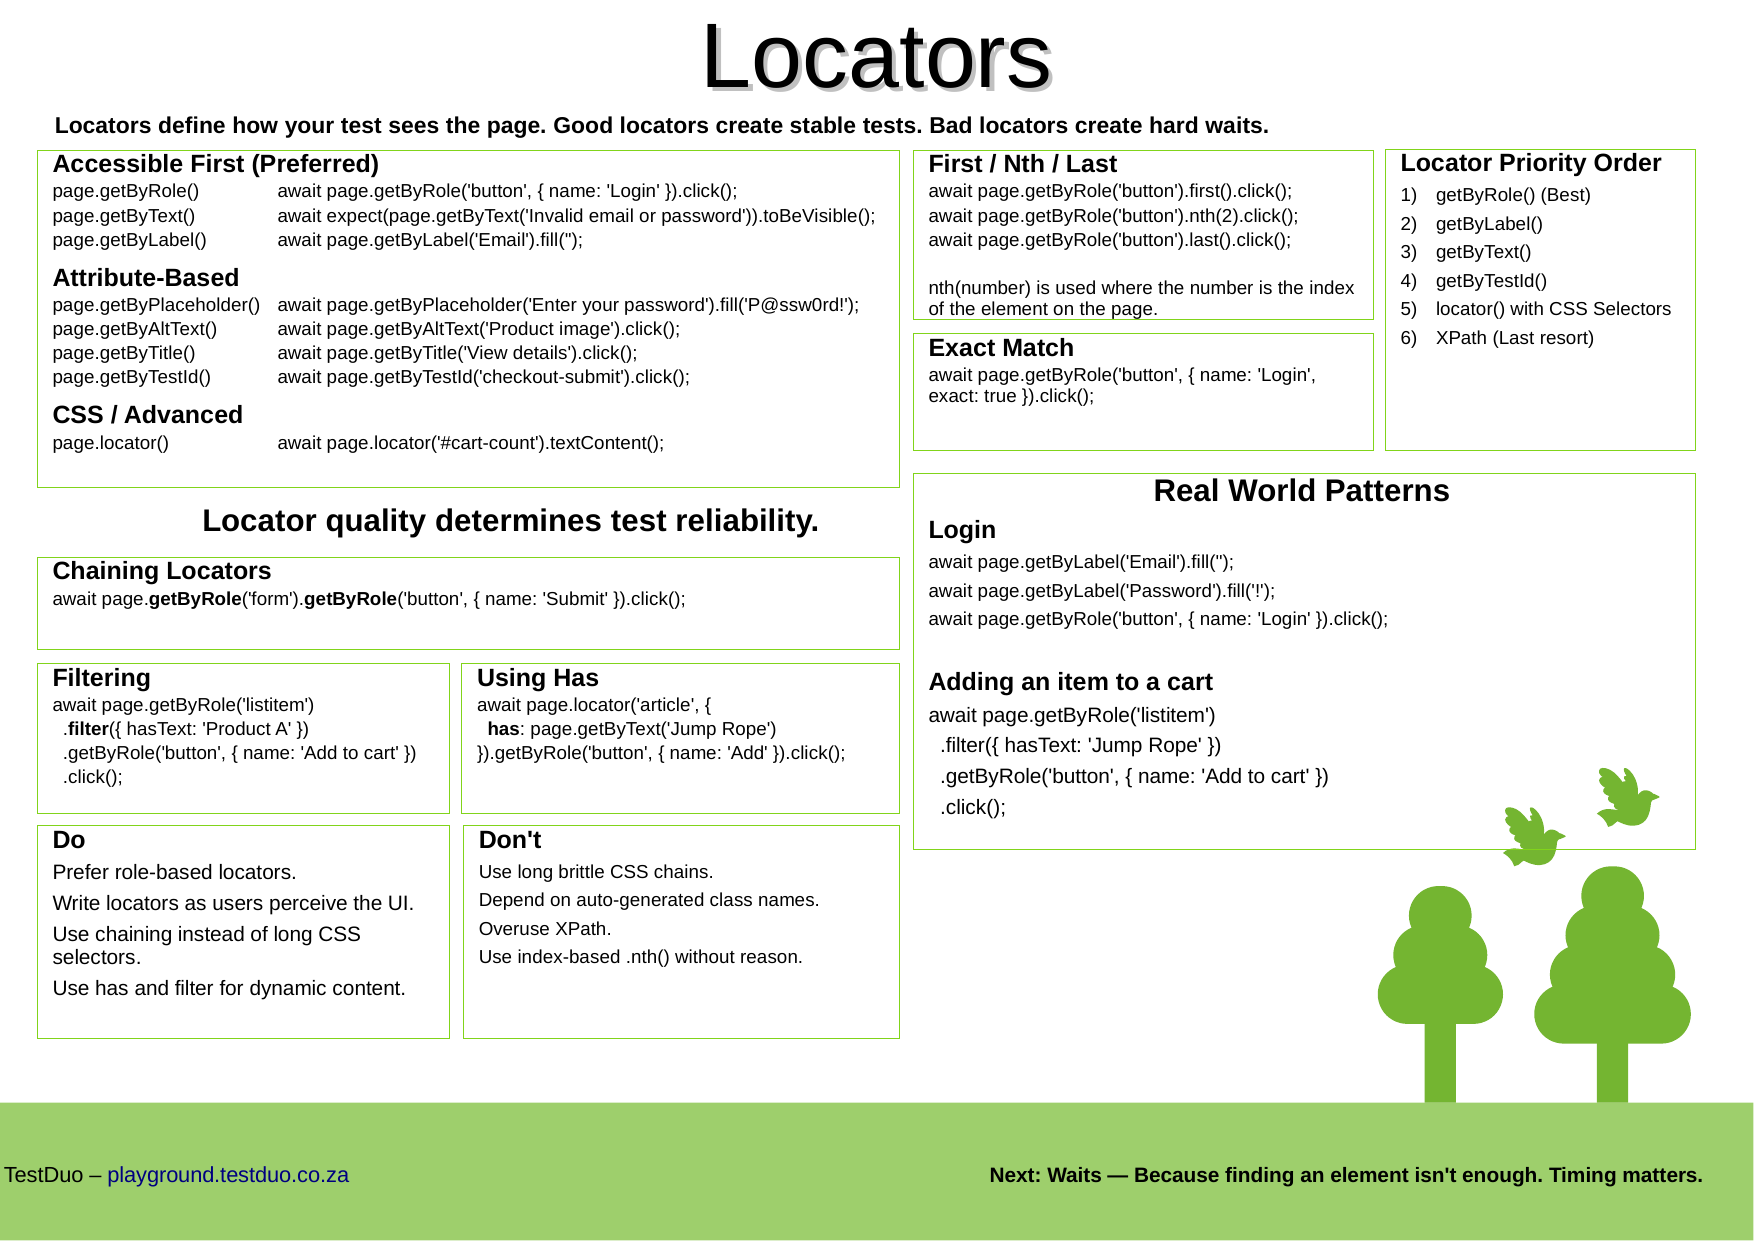

# Locators
Locators define how your test sees the page. Good locators create stable tests. Bad locators create hard waits.
Locator Priority Order
getByRole() (Best)
getByLabel()
getByText()
getByTestId()
locator() with CSS Selectors
XPath (Last resort)
Accessible First (Preferred)
page.getByRole()		await page.getByRole('button', { name: 'Login' }).click();
page.getByText()		await expect(page.getByText('Invalid email or password')).toBeVisible();
page.getByLabel()	await page.getByLabel('Email').fill('');
Attribute-Based
page.getByPlaceholder()	await page.getByPlaceholder('Enter your password').fill('P@ssw0rd!');
page.getByAltText()	await page.getByAltText('Product image').click();
page.getByTitle()		await page.getByTitle('View details').click();
page.getByTestId()	await page.getByTestId('checkout-submit').click();
CSS / Advanced
page.locator()		await page.locator('#cart-count').textContent();
First / Nth / Last
await page.getByRole('button').first().click();
await page.getByRole('button').nth(2).click();
await page.getByRole('button').last().click();
nth(number) is used where the number is the index of the element on the page.
Exact Match
await page.getByRole('button', { name: 'Login', exact: true }).click();
			Real World Patterns
Login
await page.getByLabel('Email').fill('');
await page.getByLabel('Password').fill('!');
await page.getByRole('button', { name: 'Login' }).click();
Adding an item to a cart
await page.getByRole('listitem')
 .filter({ hasText: 'Jump Rope' })
 .getByRole('button', { name: 'Add to cart' })
 .click();
Locator quality determines test reliability.
Chaining Locators
await page.getByRole('form').getByRole('button', { name: 'Submit' }).click();
Filtering
await page.getByRole('listitem')
 .filter({ hasText: 'Product A' })
 .getByRole('button', { name: 'Add to cart' })
 .click();
Using Has
await page.locator('article', {
 has: page.getByText('Jump Rope')
}).getByRole('button', { name: 'Add' }).click();
Do
Prefer role-based locators.
Write locators as users perceive the UI.
Use chaining instead of long CSS selectors.
Use has and filter for dynamic content.
Don't
Use long brittle CSS chains.
Depend on auto-generated class names.
Overuse XPath.
Use index-based .nth() without reason.
TestDuo – playground.testduo.co.za
Next: Waits — Because finding an element isn't enough. Timing matters.